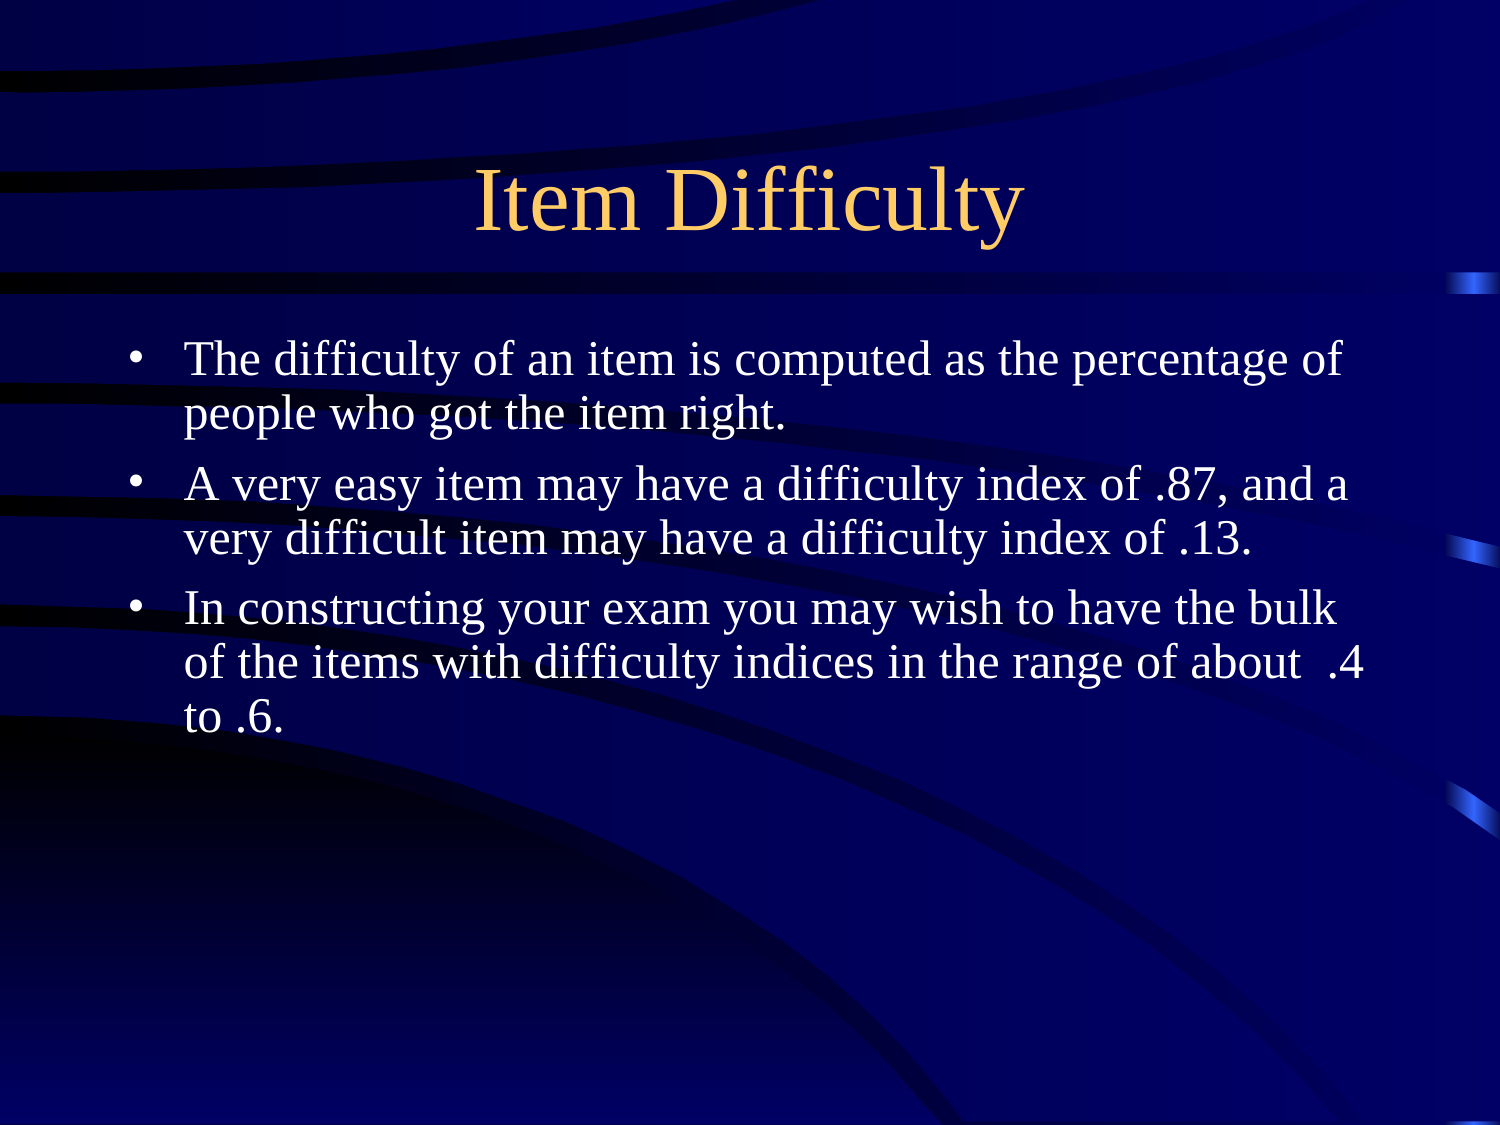

# Item Difficulty
The difficulty of an item is computed as the percentage of people who got the item right.
A very easy item may have a difficulty index of .87, and a very difficult item may have a difficulty index of .13.
In constructing your exam you may wish to have the bulk of the items with difficulty indices in the range of about .4 to .6.